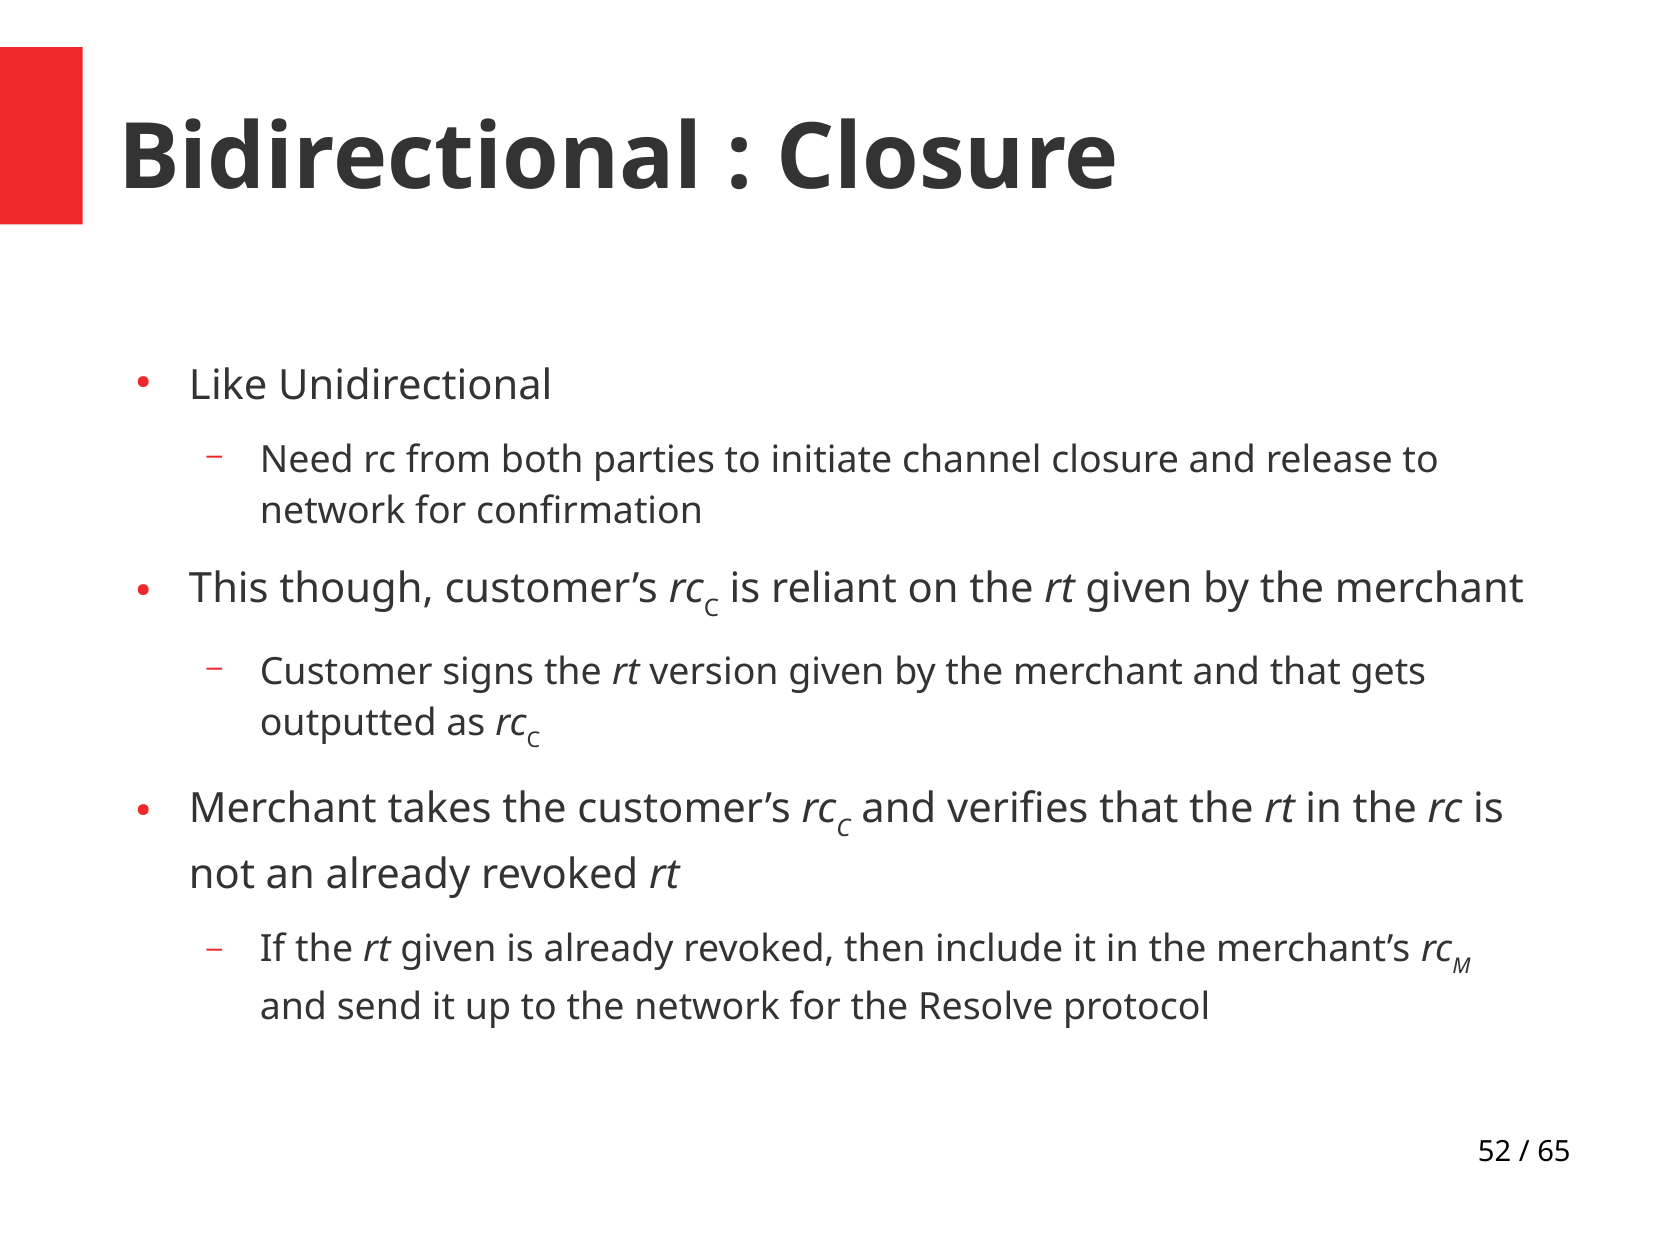

# Bidirectional : Closure
Like Unidirectional
Need rc from both parties to initiate channel closure and release to network for confirmation
This though, customer’s rcC is reliant on the rt given by the merchant
Customer signs the rt version given by the merchant and that gets outputted as rcC
Merchant takes the customer’s rcC and verifies that the rt in the rc is not an already revoked rt
If the rt given is already revoked, then include it in the merchant’s rcM and send it up to the network for the Resolve protocol
52